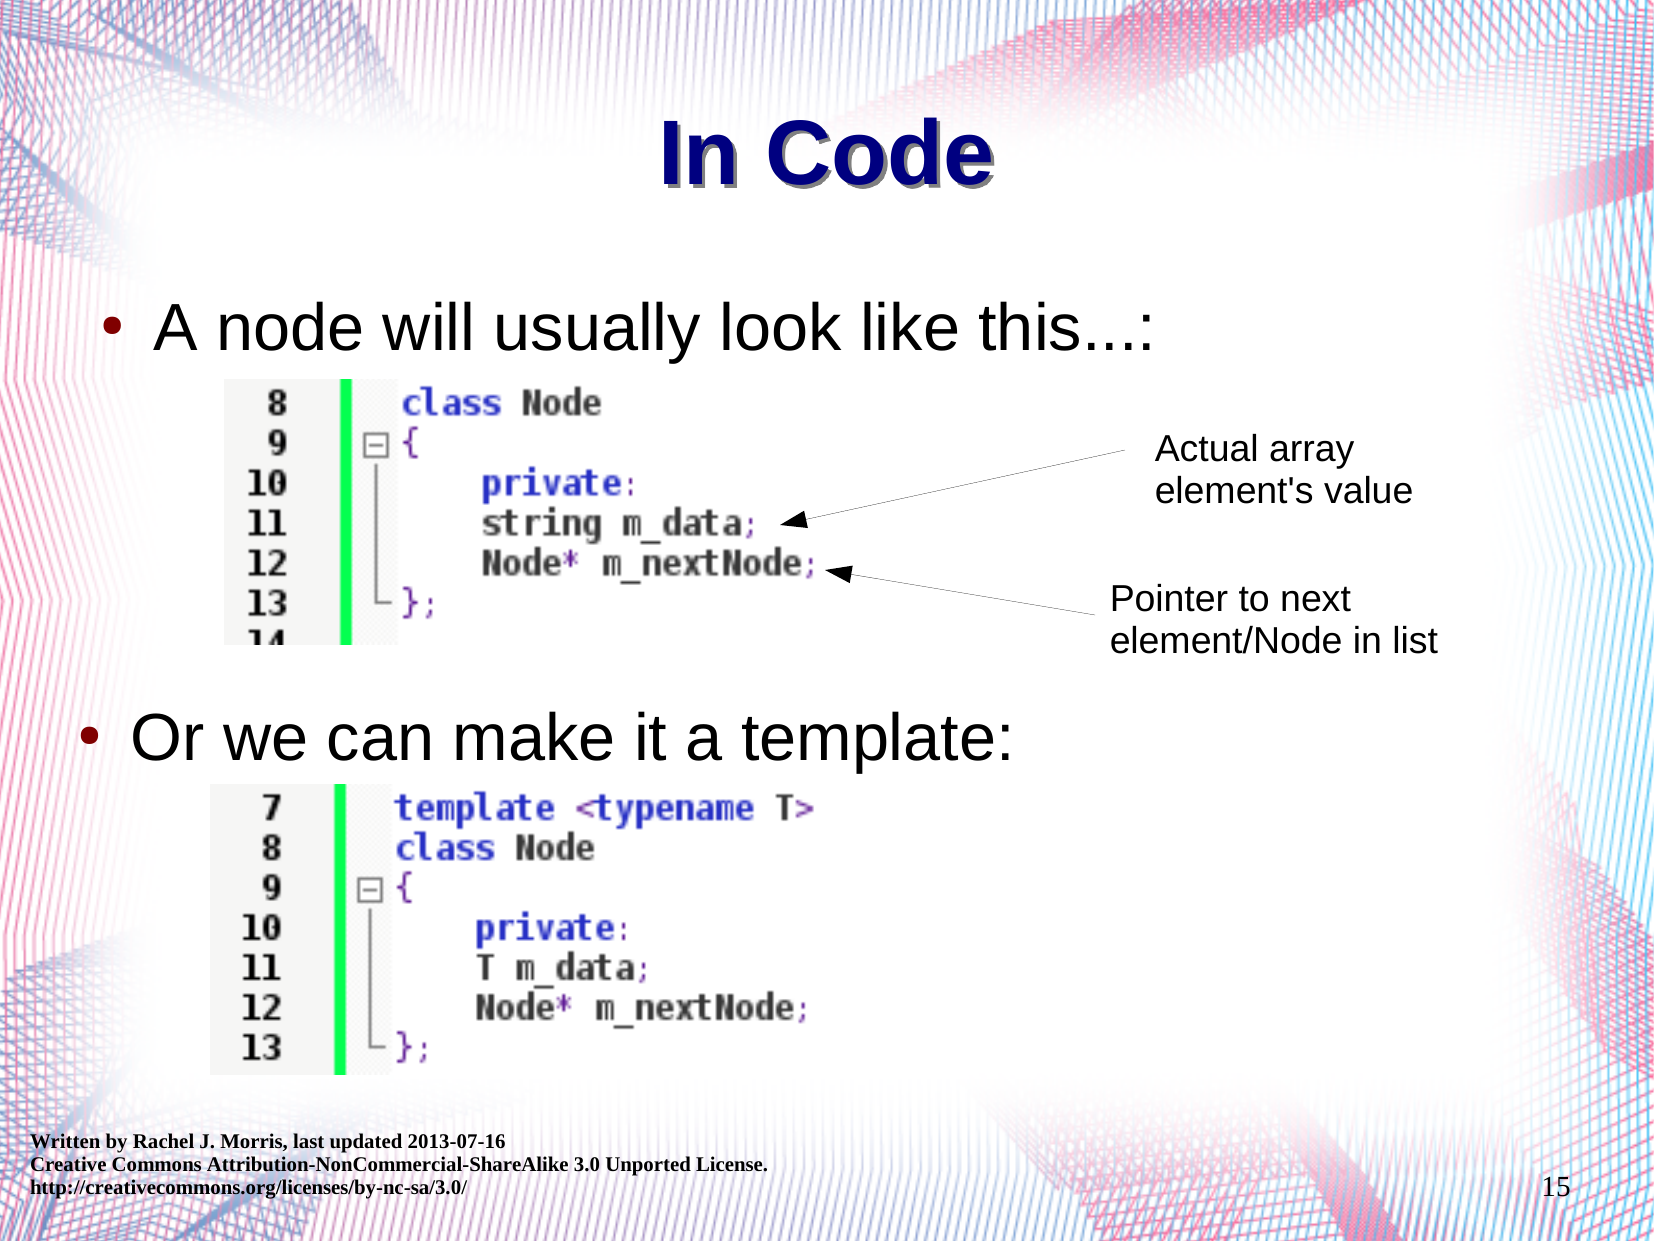

# In Code
A node will usually look like this...:
Actual array element's value
Pointer to next element/Node in list
Or we can make it a template:
15